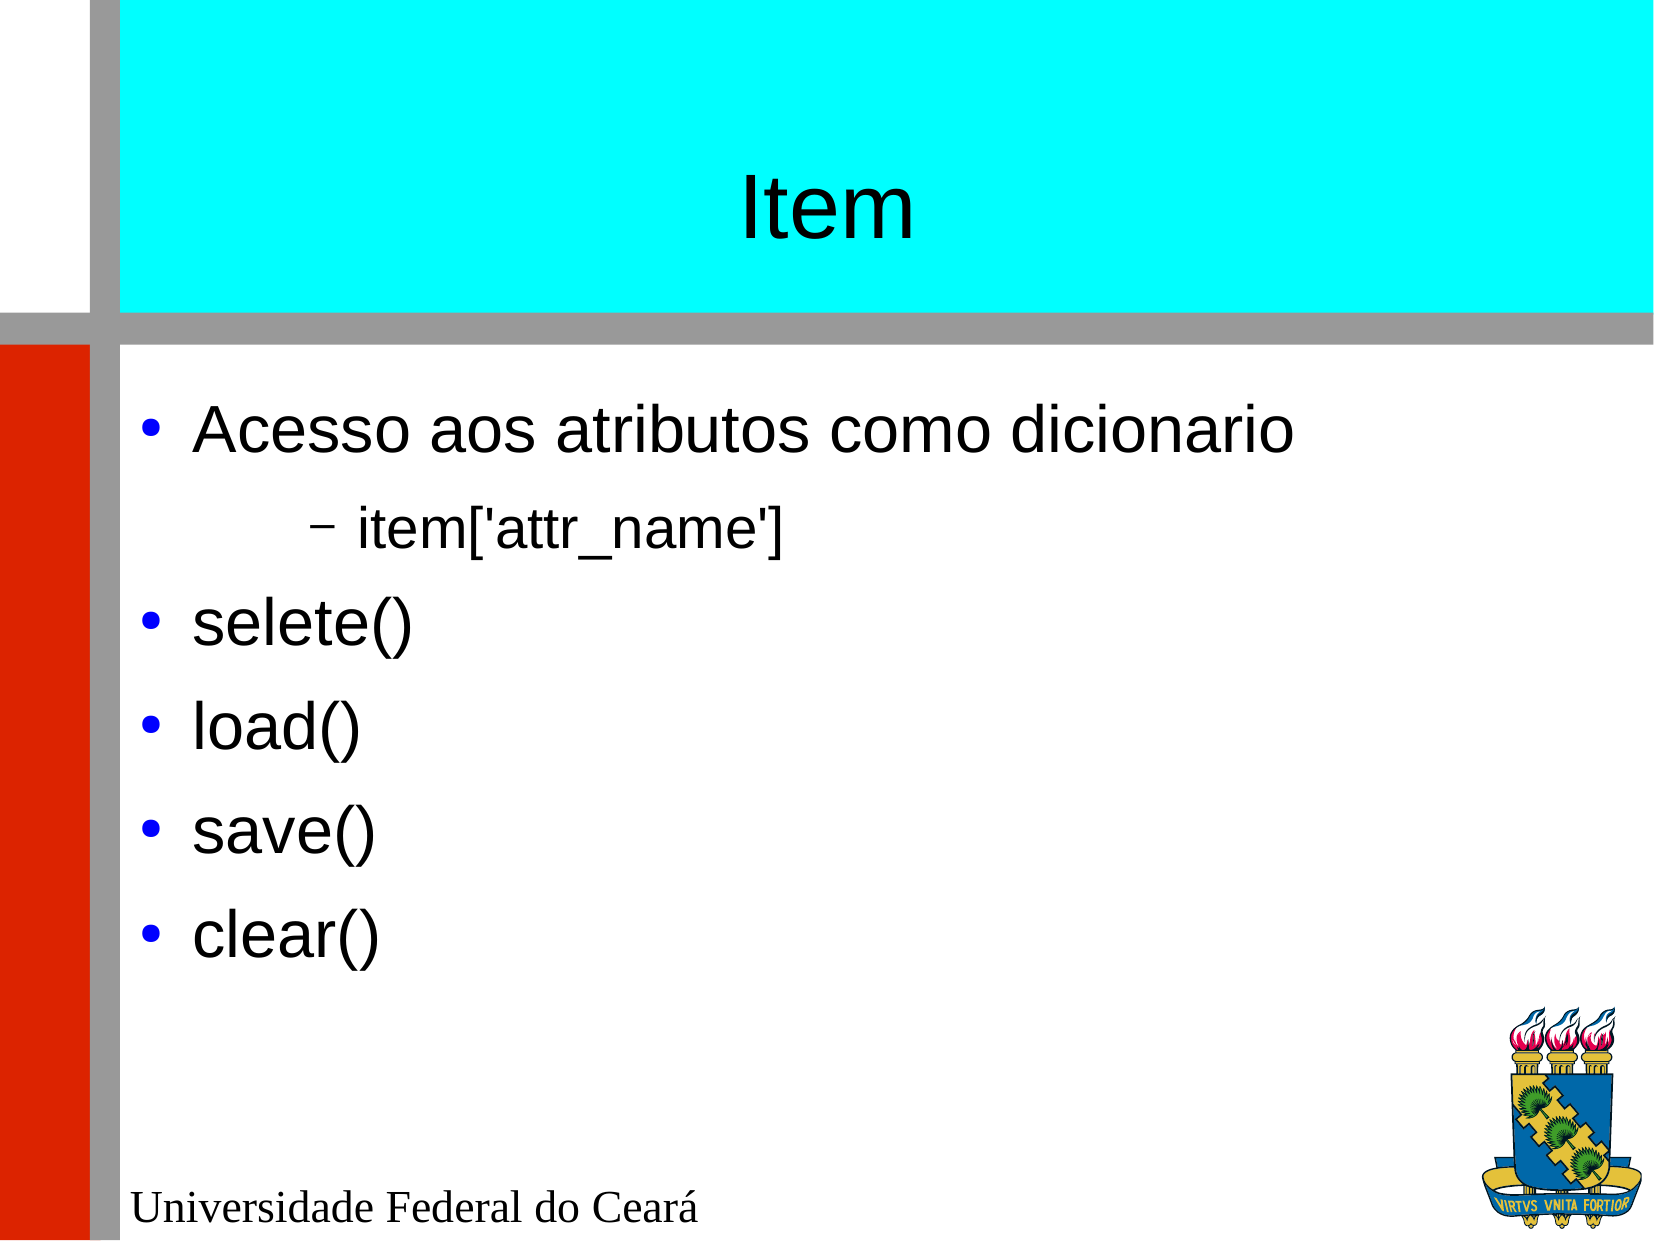

# Item
Acesso aos atributos como dicionario
item['attr_name']
selete()
load()
save()
clear()